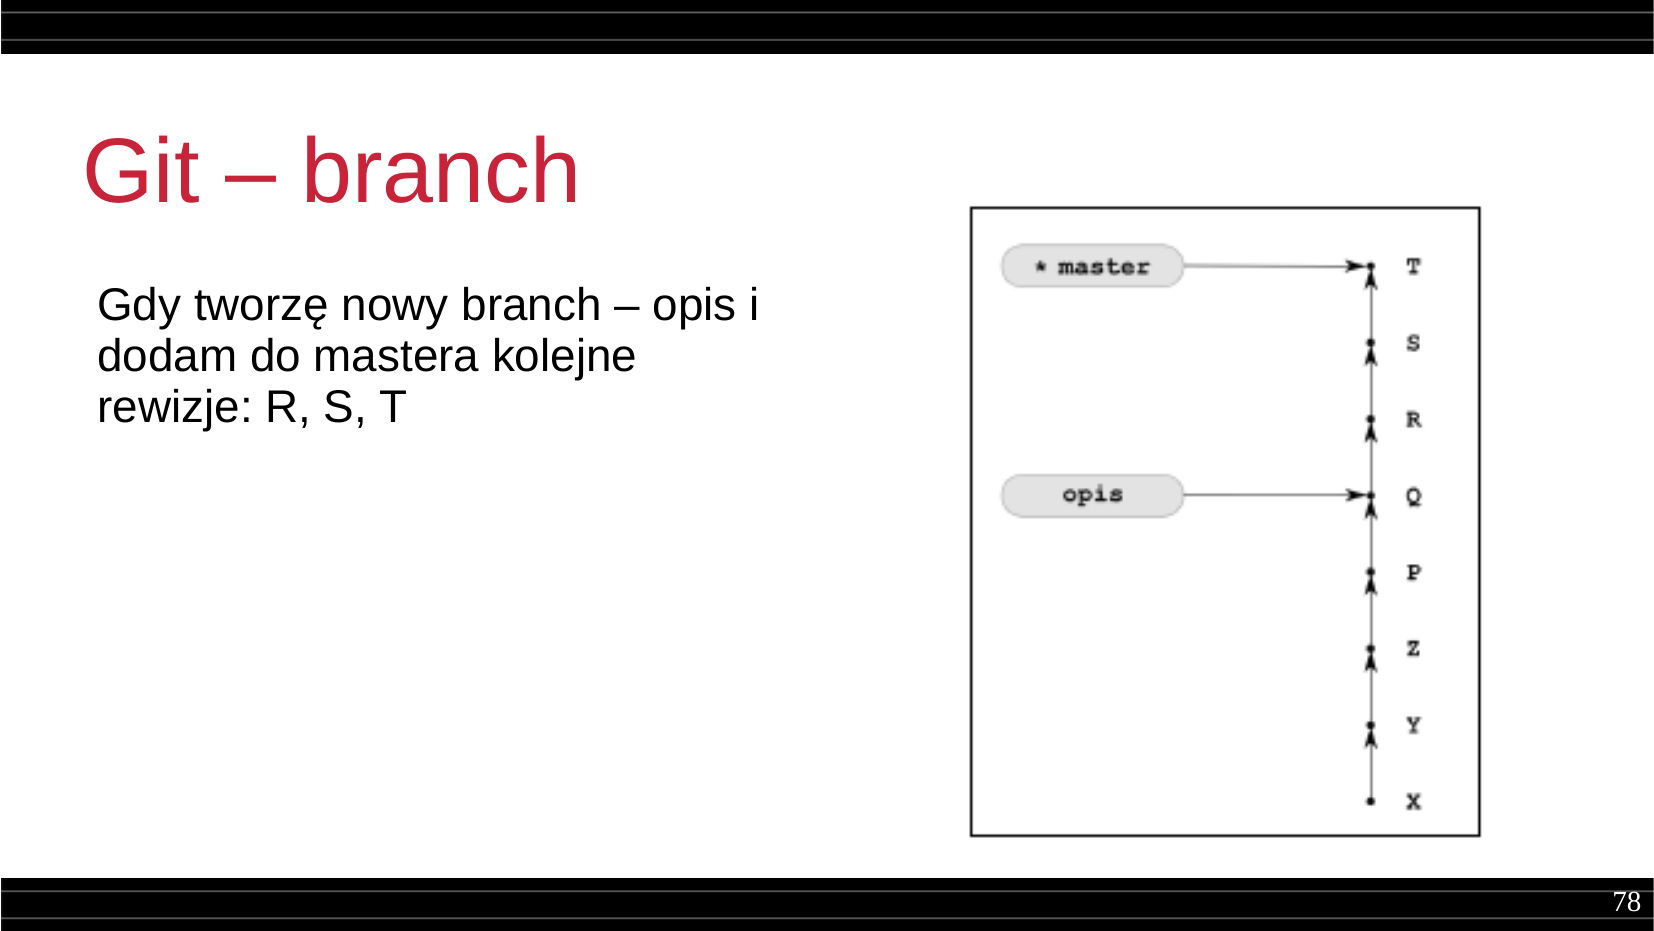

# Git – branch
Gdy tworzę nowy branch – opis i dodam do mastera kolejne rewizje: R, S, T